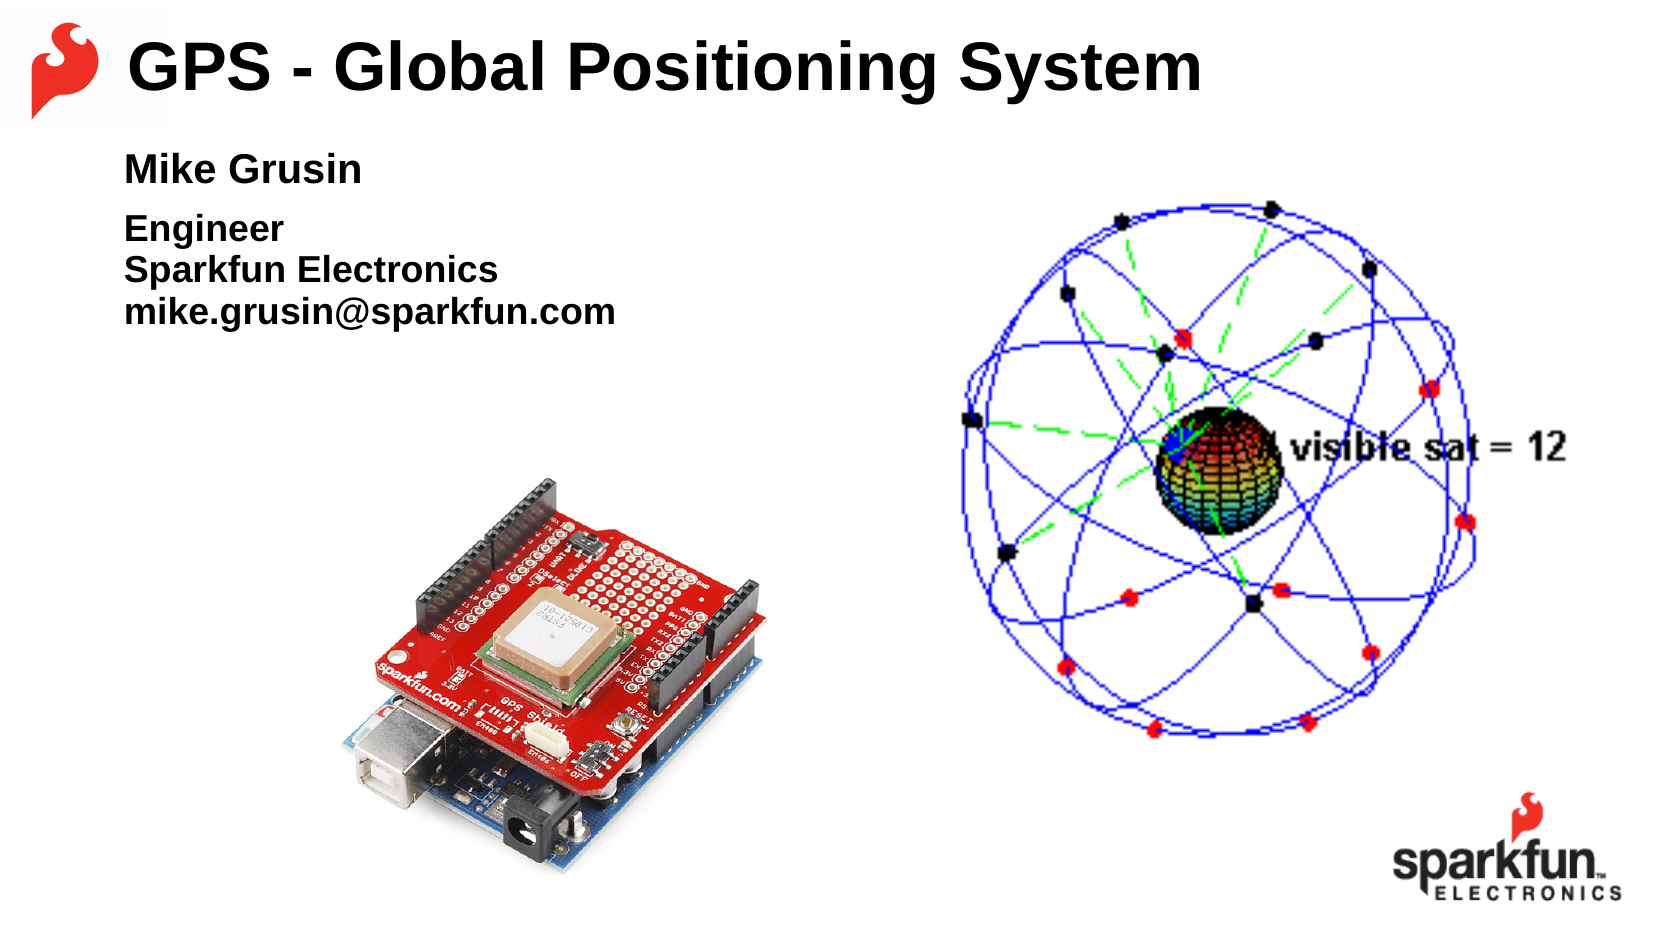

# GPS - Global Positioning System
Mike Grusin
Engineer
Sparkfun Electronics
mike.grusin@sparkfun.com